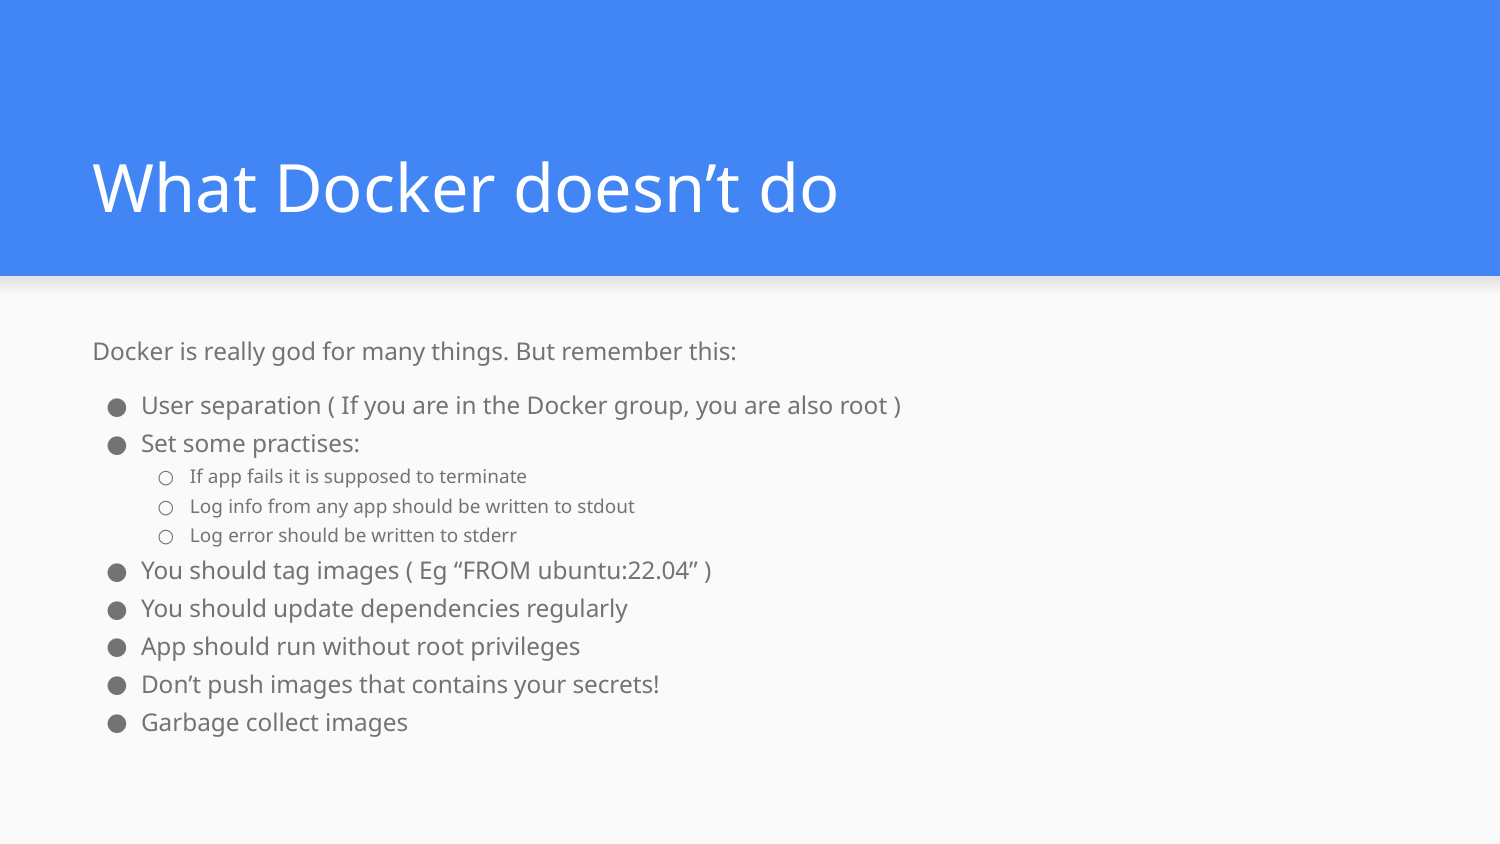

# What Docker doesn’t do
Docker is really god for many things. But remember this:
User separation ( If you are in the Docker group, you are also root )
Set some practises:
If app fails it is supposed to terminate
Log info from any app should be written to stdout
Log error should be written to stderr
You should tag images ( Eg “FROM ubuntu:22.04” )
You should update dependencies regularly
App should run without root privileges
Don’t push images that contains your secrets!
Garbage collect images